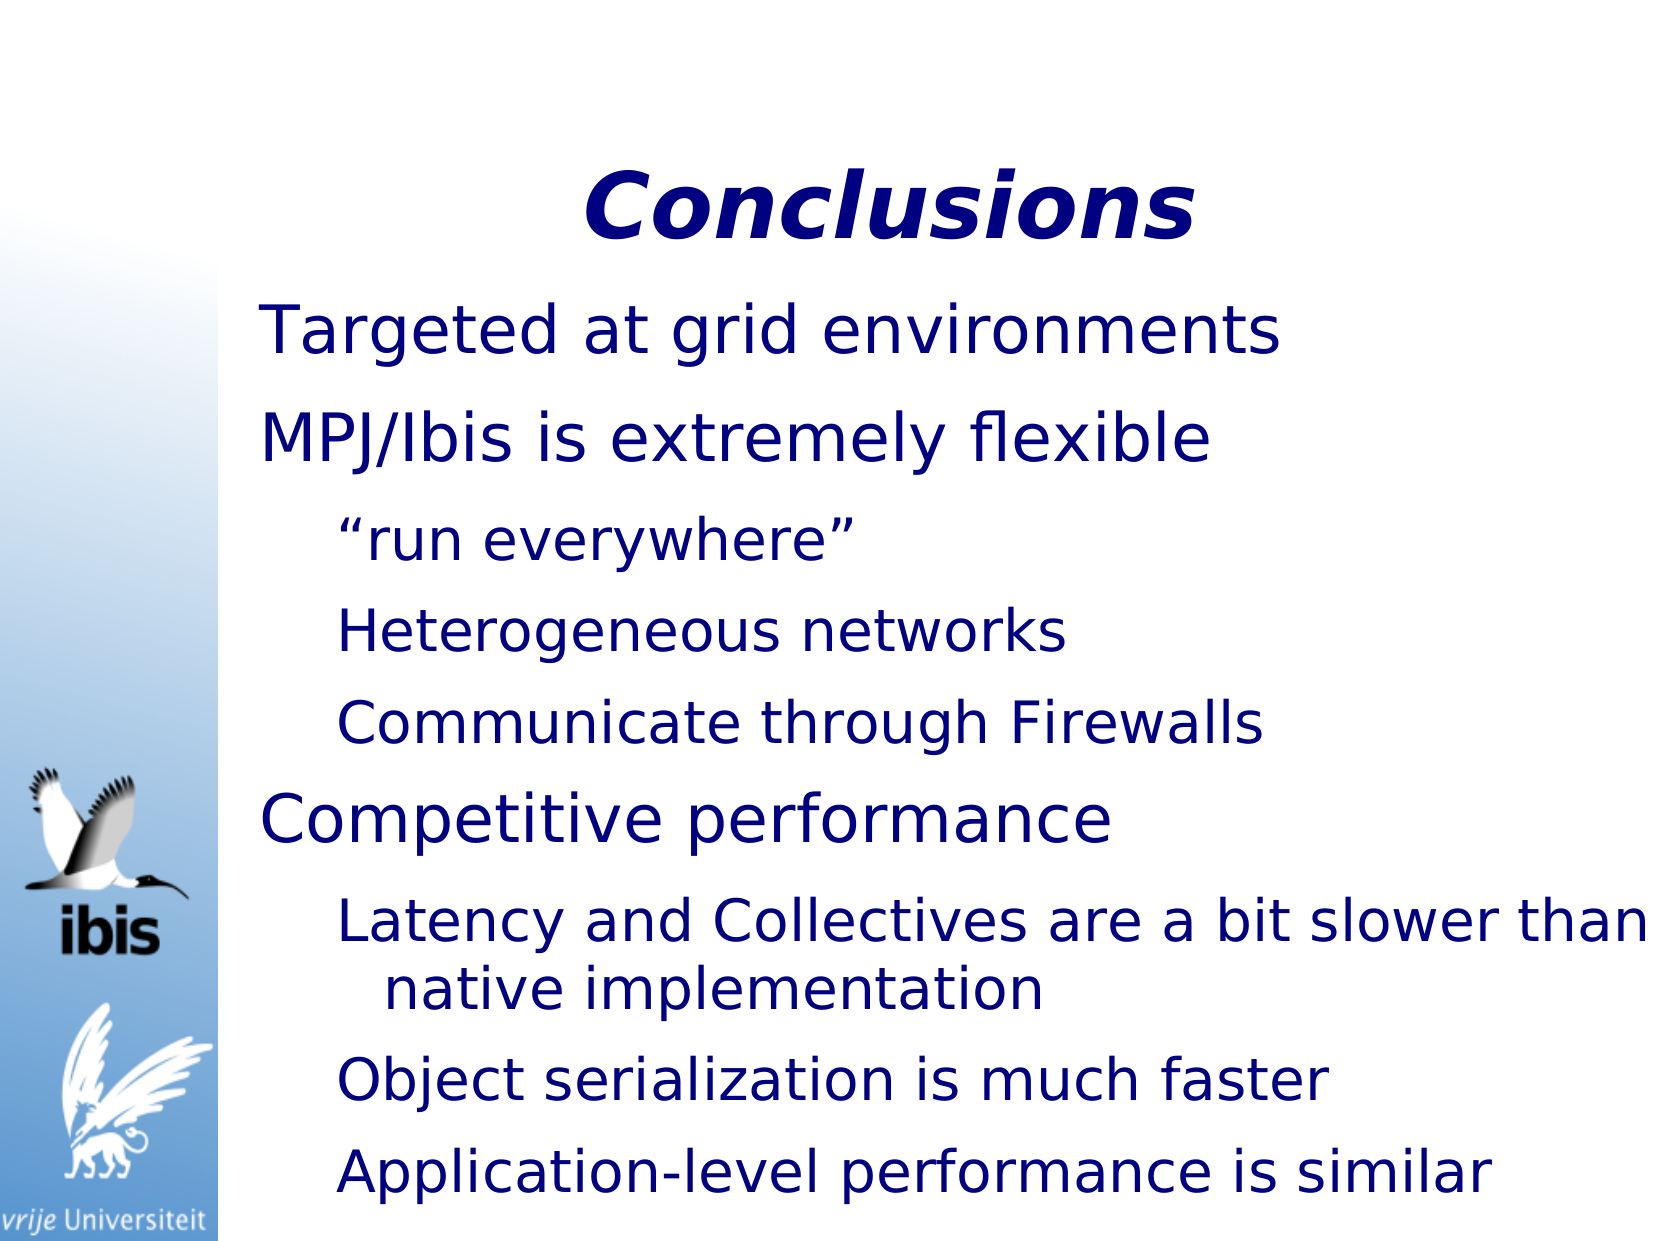

# Conclusions
Targeted at grid environments
MPJ/Ibis is extremely flexible
“run everywhere”
Heterogeneous networks
Communicate through Firewalls
Competitive performance
Latency and Collectives are a bit slower than native implementation
Object serialization is much faster
Application-level performance is similar